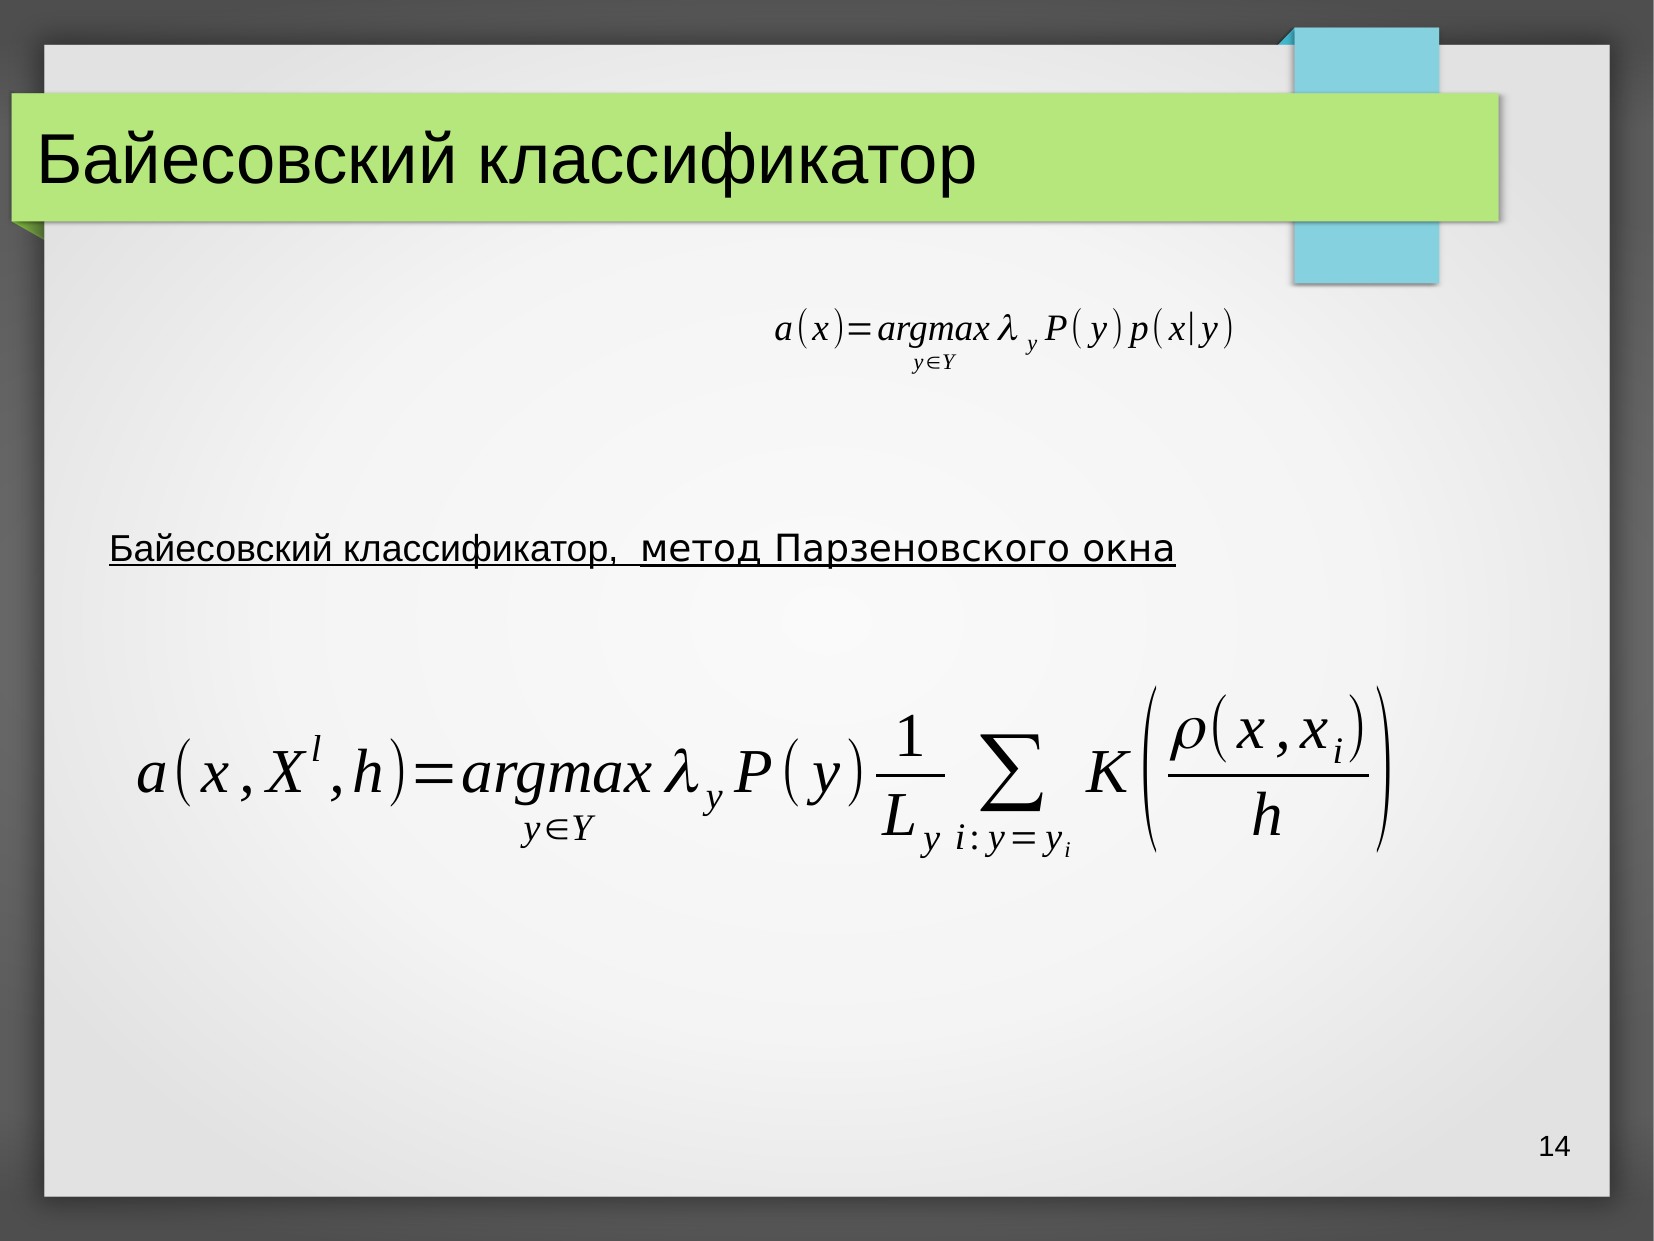

# Байесовский классификатор
Байесовский классификатор, метод Парзеновского окна
14